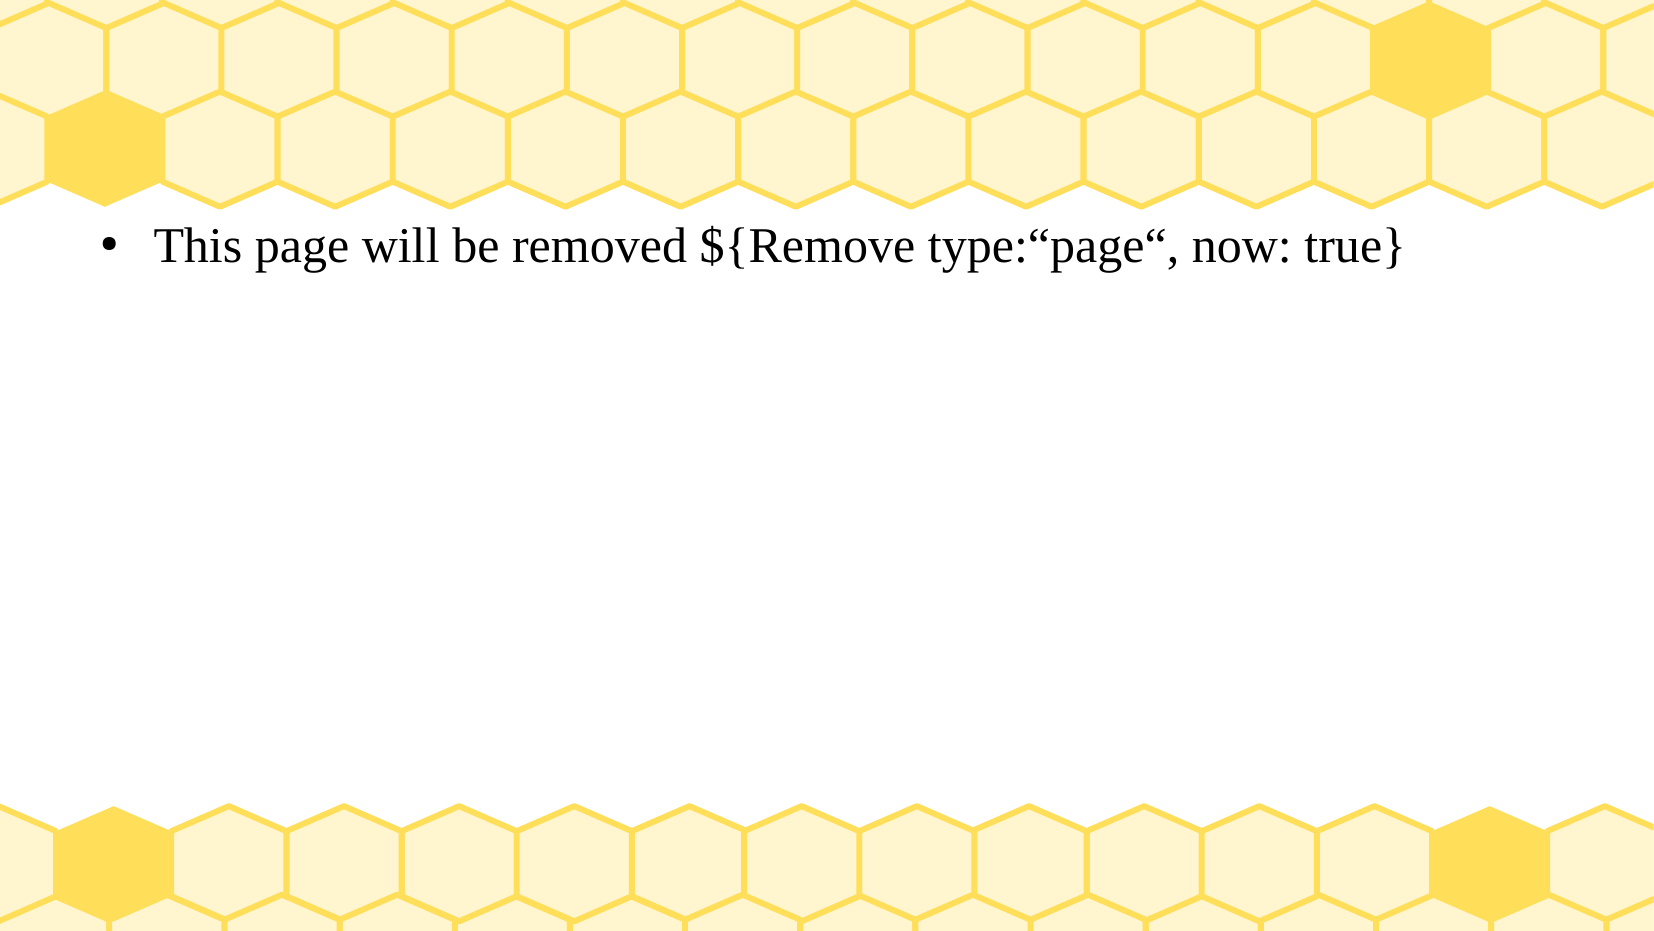

# This page will be removed ${Remove type:“page“, now: true}